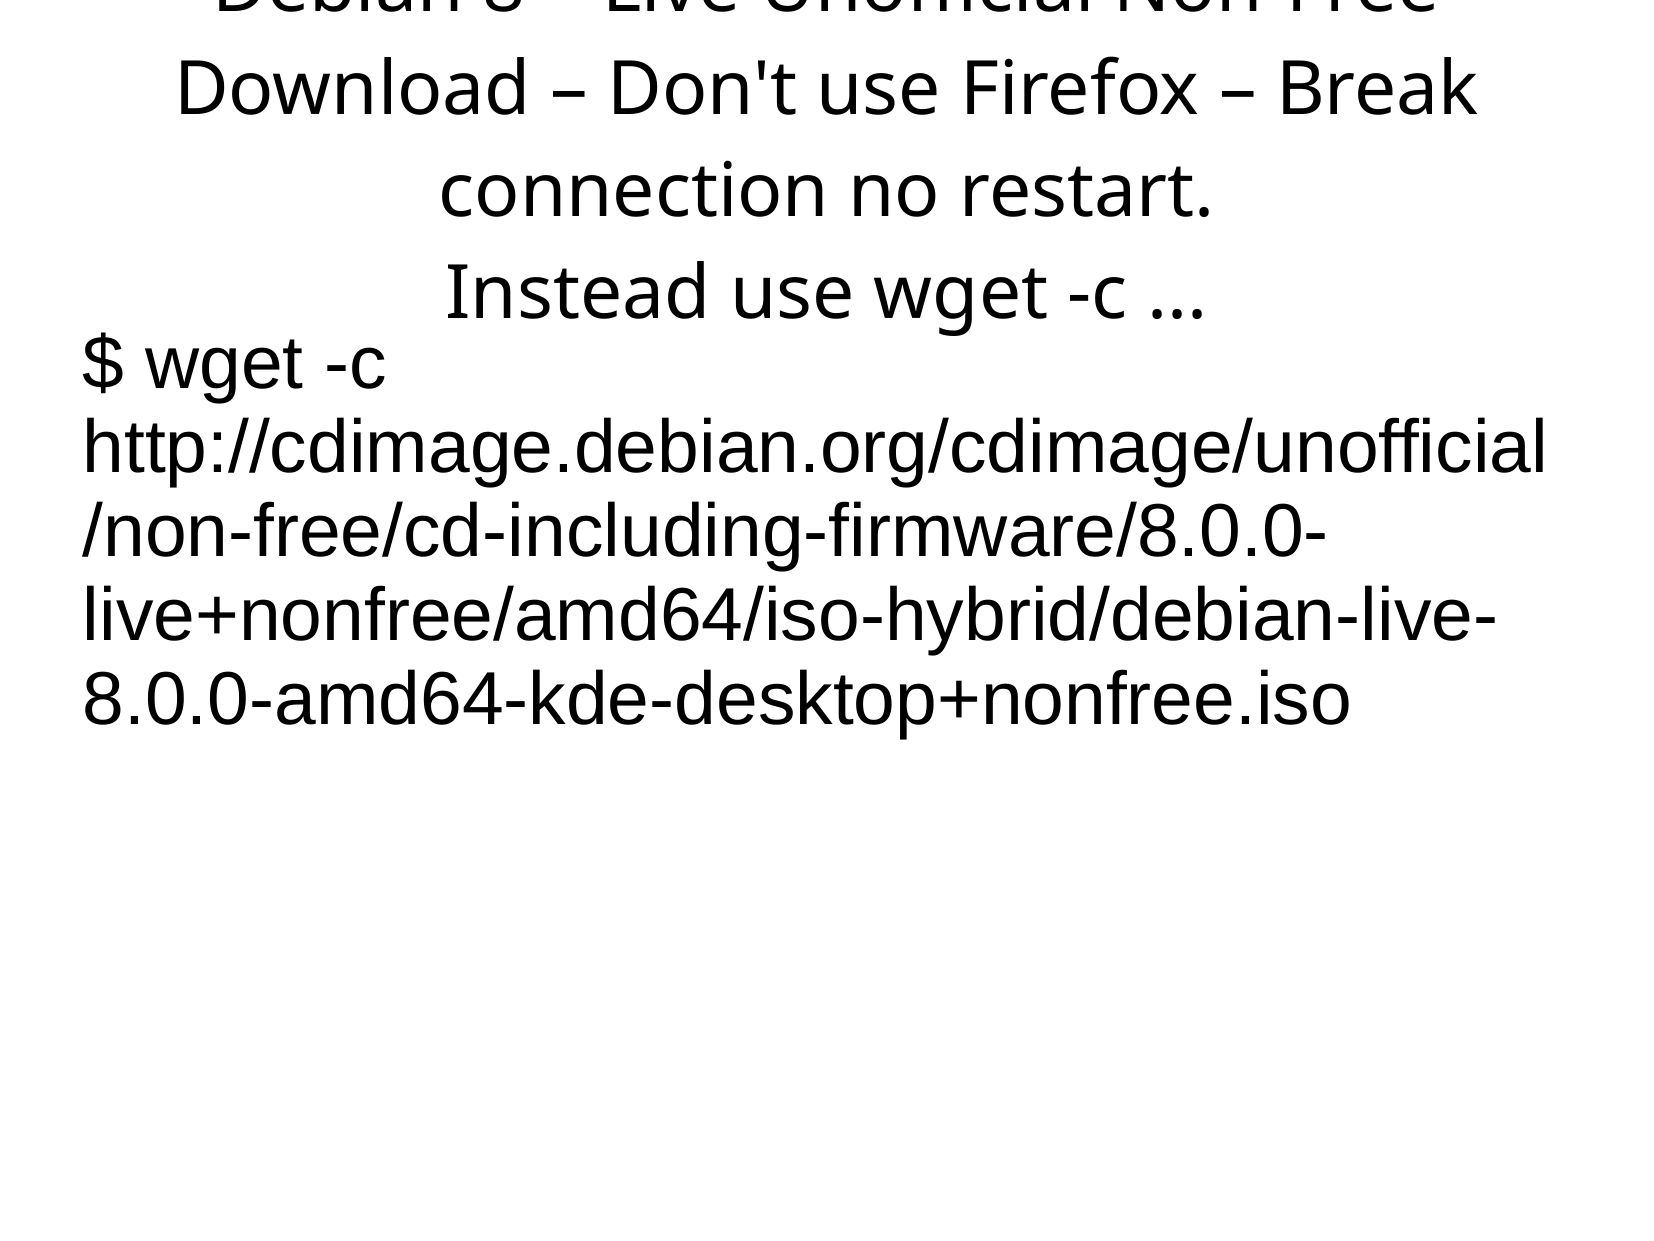

# Debian 8 – Live Unofficial Non-Free Download – Don't use Firefox – Break connection no restart. Instead use wget -c ...
$ wget -c http://cdimage.debian.org/cdimage/unofficial/non-free/cd-including-firmware/8.0.0-live+nonfree/amd64/iso-hybrid/debian-live-8.0.0-amd64-kde-desktop+nonfree.iso